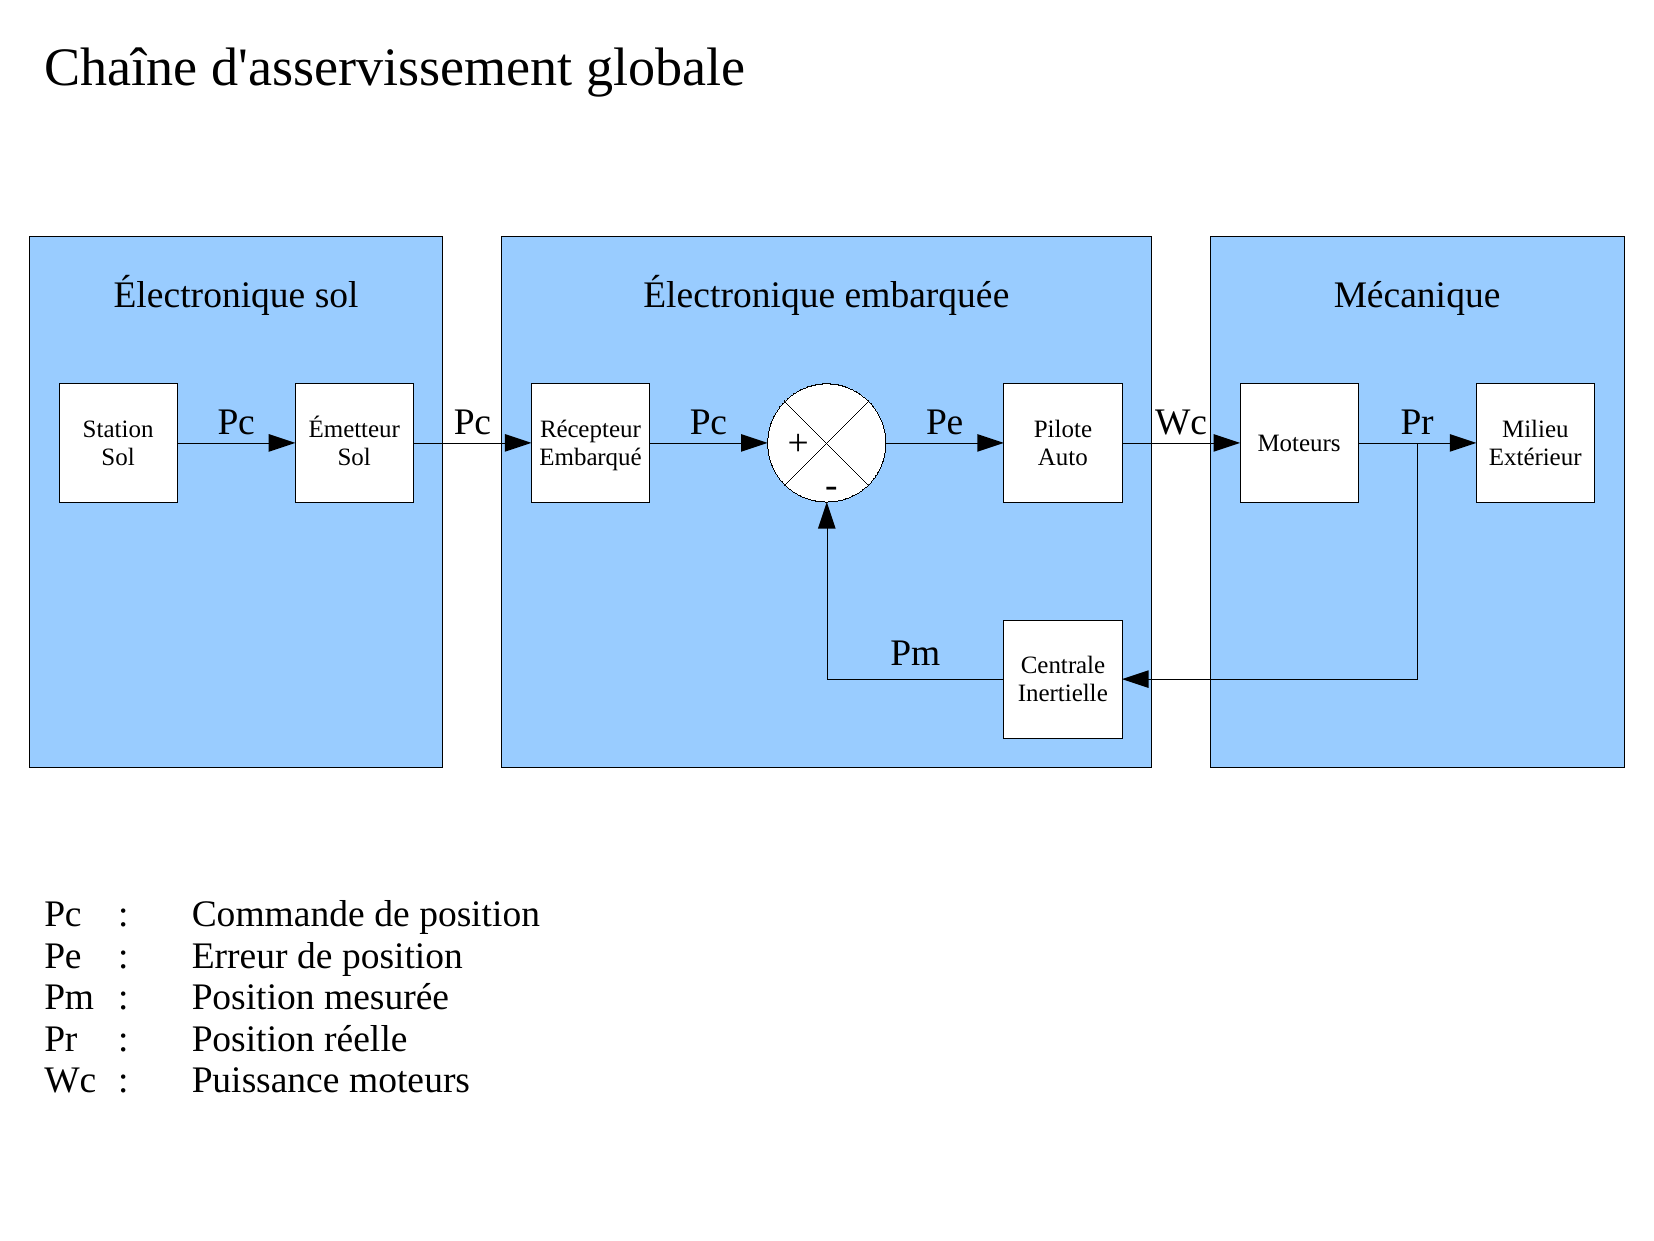

Chaîne d'asservissement globale
Électronique sol
Électronique embarquée
Mécanique
Station
Sol
Émetteur
Sol
Récepteur
Embarqué
+
 -
Pilote
Auto
Moteurs
Milieu
Extérieur
Centrale
Inertielle
Pc	:	Commande de position
Pe	:	Erreur de position
Pm	:	Position mesurée
Pr	:	Position réelle
Wc	:	Puissance moteurs